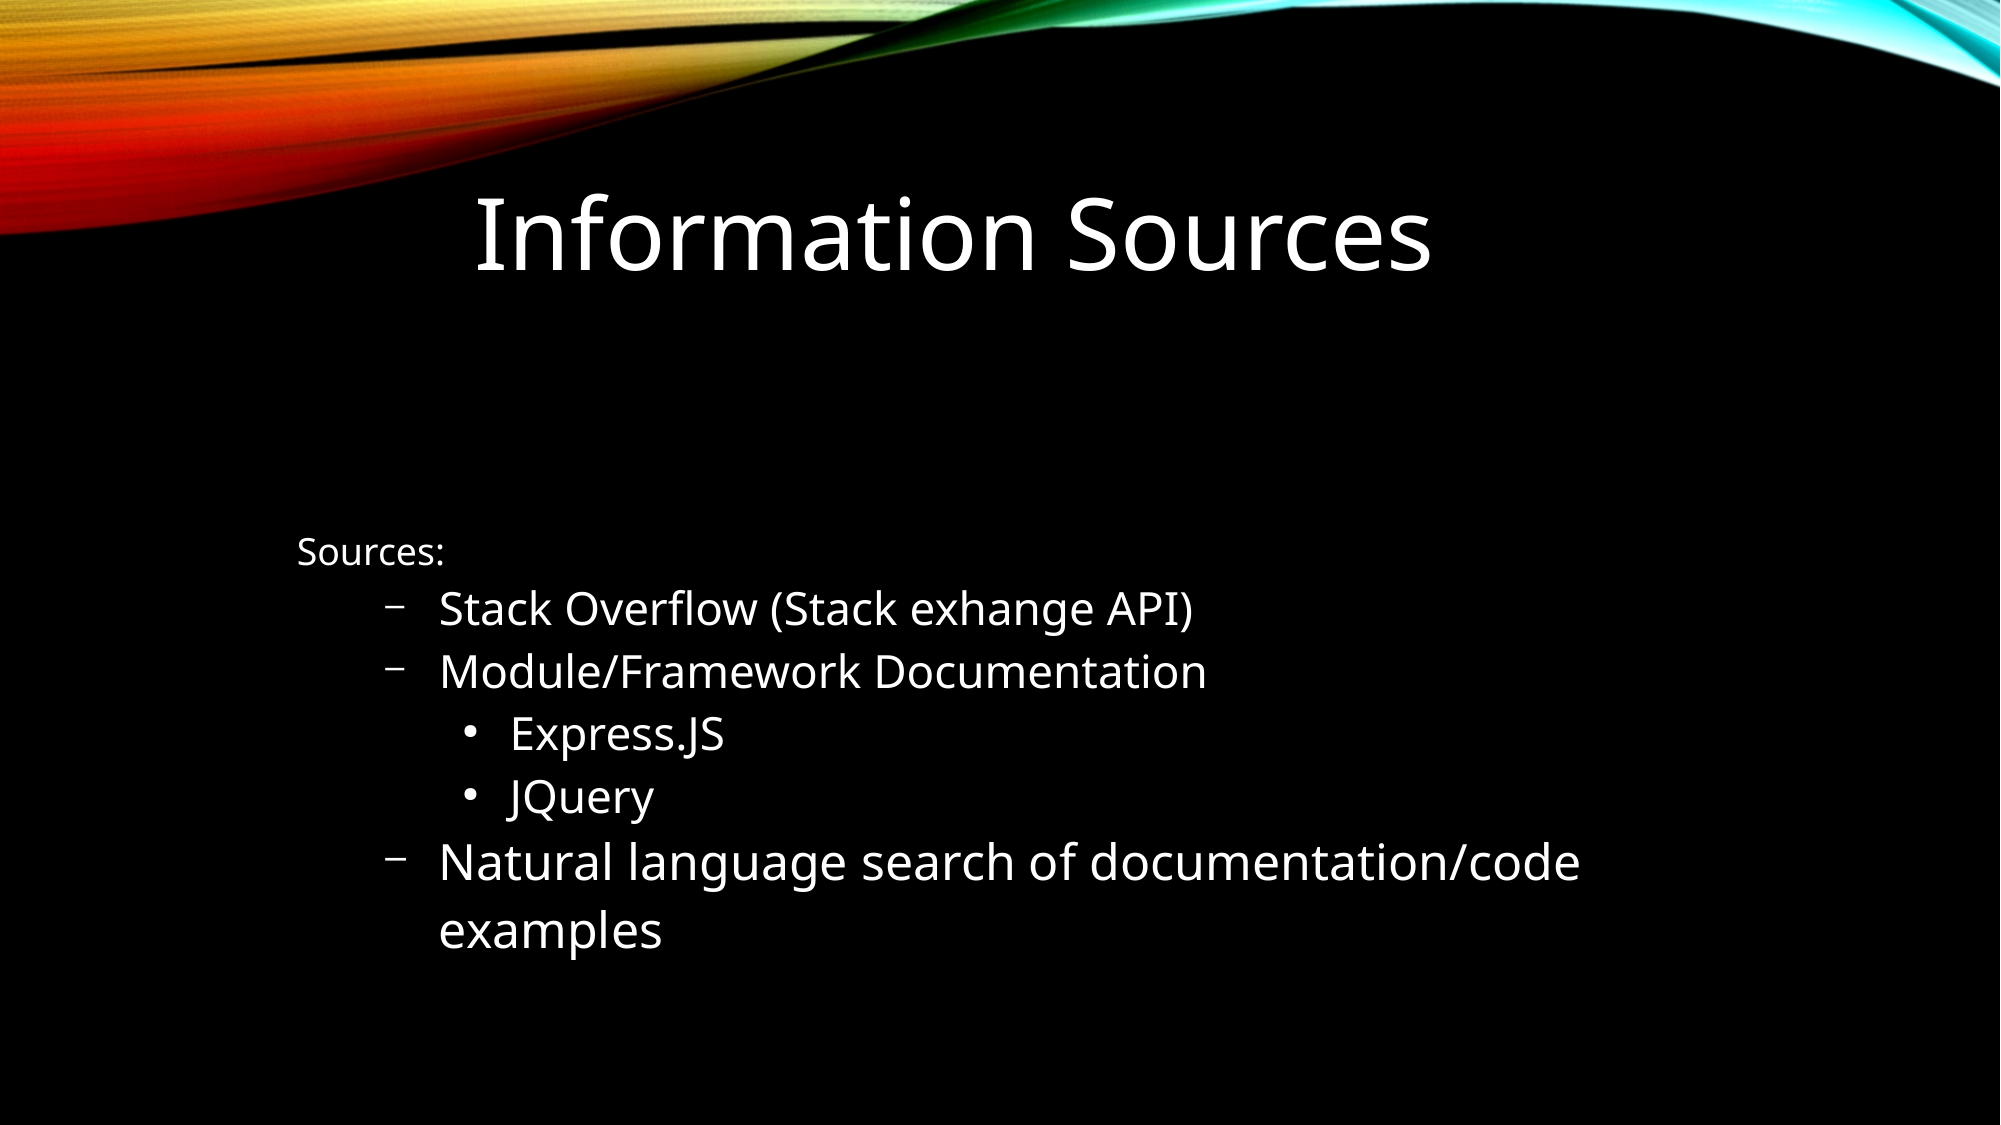

# Information Sources
Sources:
Stack Overflow (Stack exhange API)
Module/Framework Documentation
Express.JS
JQuery
Natural language search of documentation/code examples